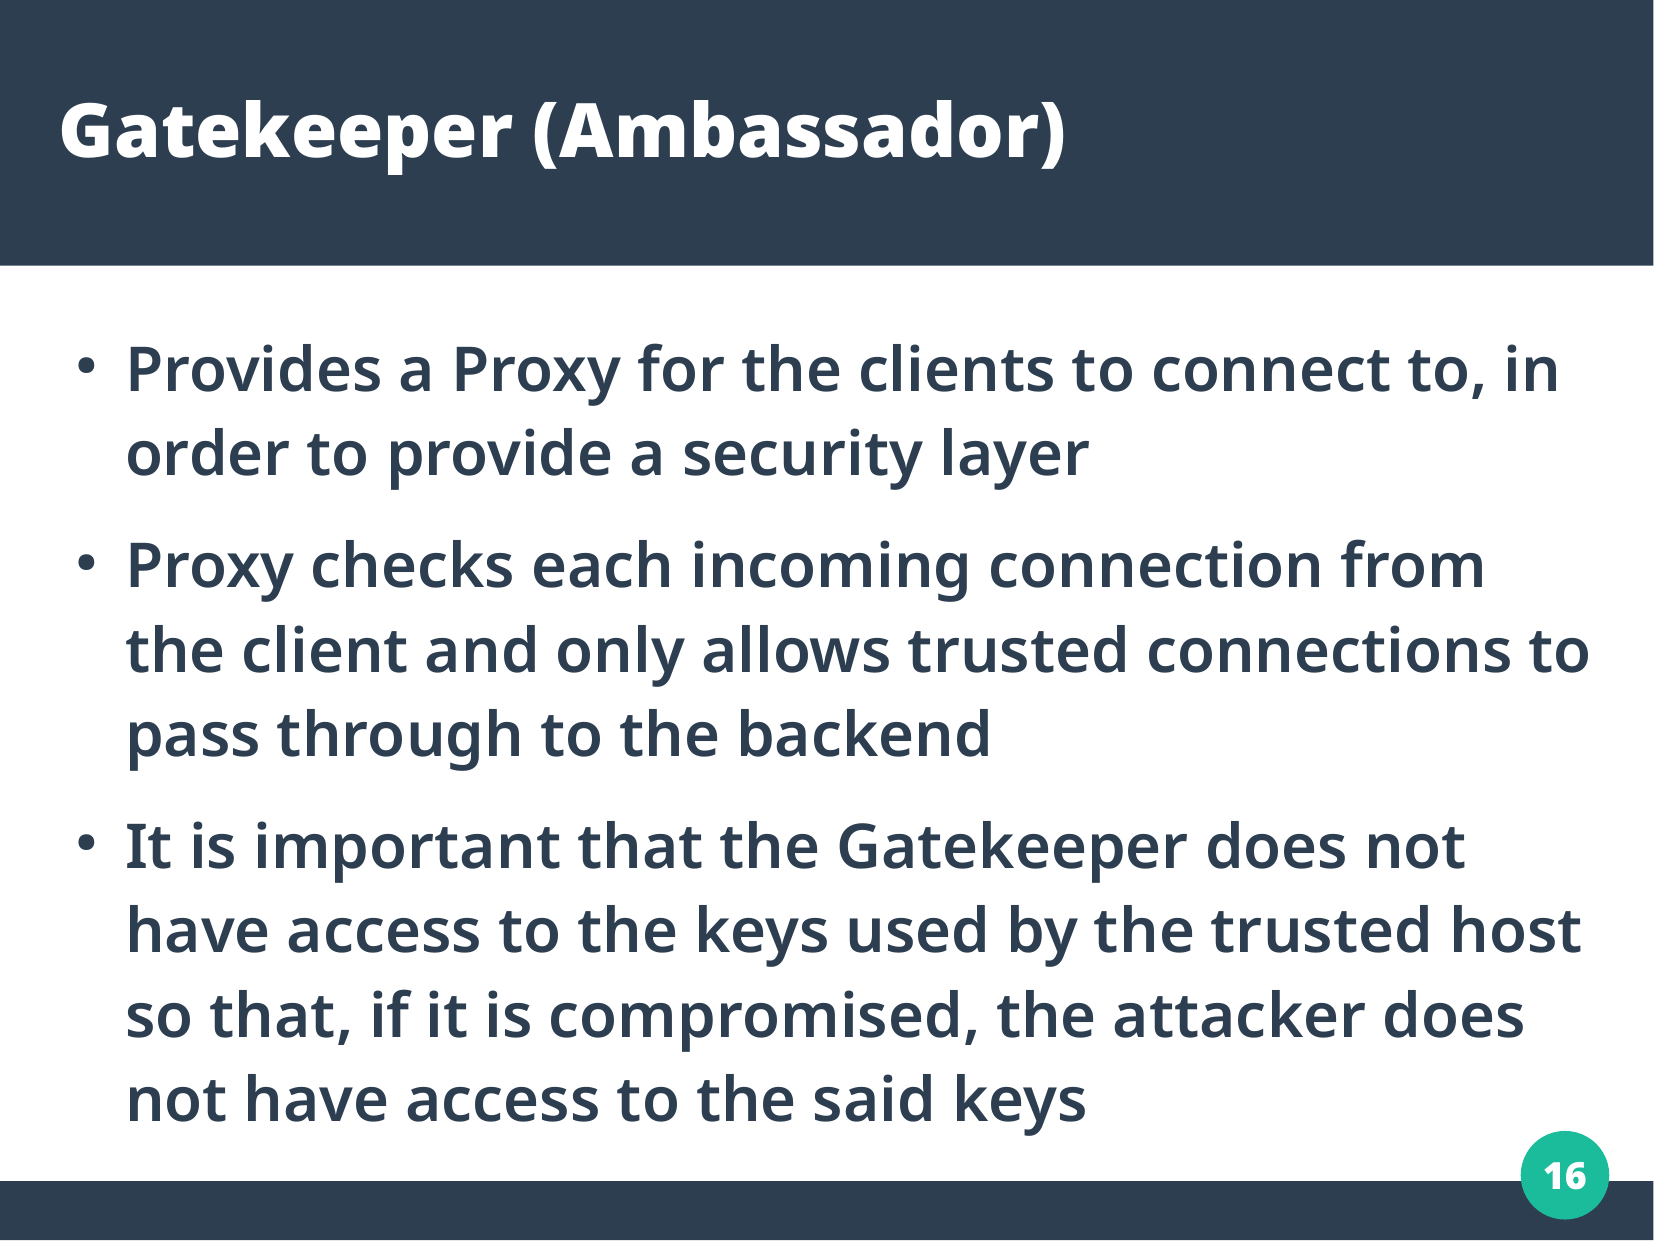

# Gatekeeper (Ambassador)
Provides a Proxy for the clients to connect to, in order to provide a security layer
Proxy checks each incoming connection from the client and only allows trusted connections to pass through to the backend
It is important that the Gatekeeper does not have access to the keys used by the trusted host so that, if it is compromised, the attacker does not have access to the said keys
16